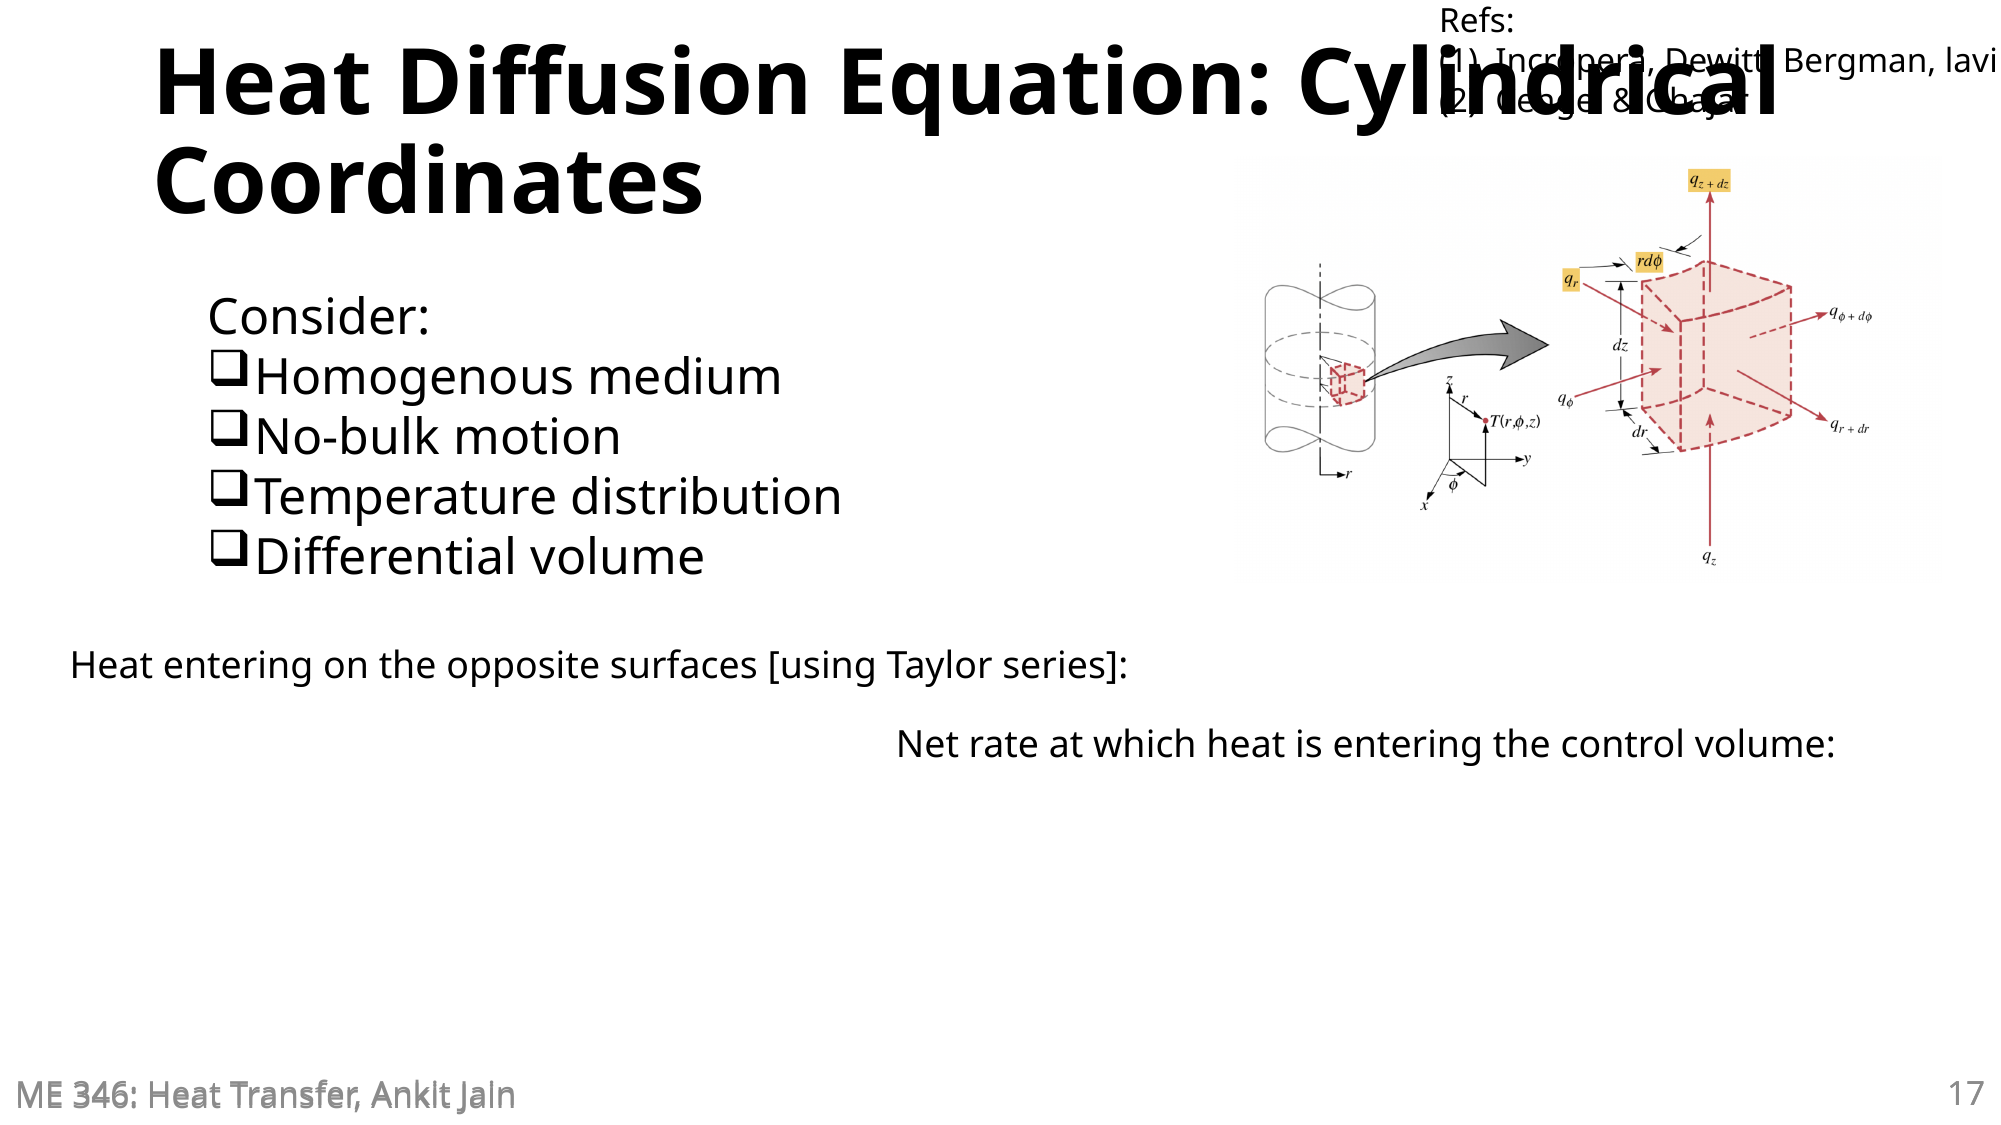

Refs:
Incropera, Dewitt, Bergman, lavine
Cengel & Ghajar
# Heat Diffusion Equation: Cylindrical Coordinates
Consider:
Homogenous medium
No-bulk motion
Temperature distribution
Differential volume
Heat entering on the opposite surfaces [using Taylor series]:
Net rate at which heat is entering the control volume:
ME 346: Heat Transfer, Ankit Jain
ME 346: Heat Transfer, Ankit Jain
17